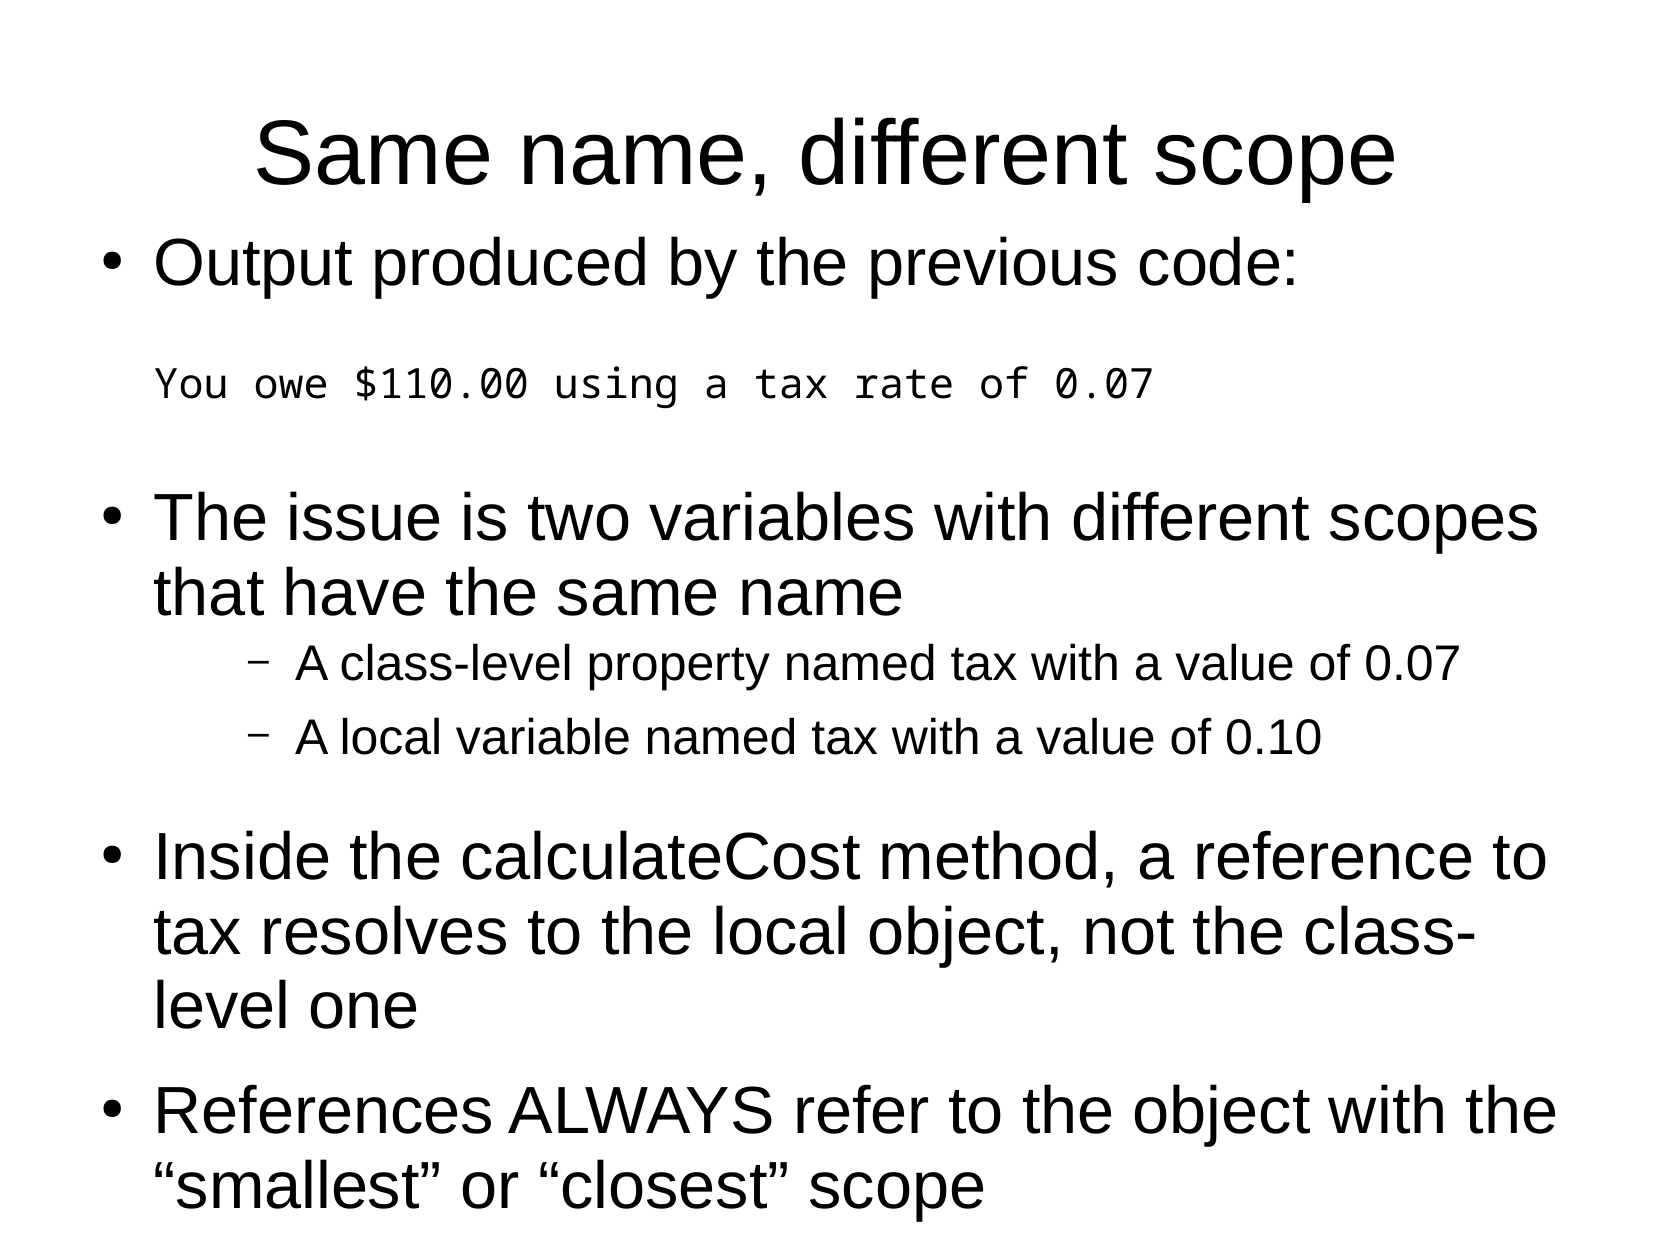

# Same name, different scope
Output produced by the previous code:
You owe $110.00 using a tax rate of 0.07
The issue is two variables with different scopes that have the same name
A class-level property named tax with a value of 0.07
A local variable named tax with a value of 0.10
Inside the calculateCost method, a reference to tax resolves to the local object, not the class-level one
References ALWAYS refer to the object with the “smallest” or “closest” scope